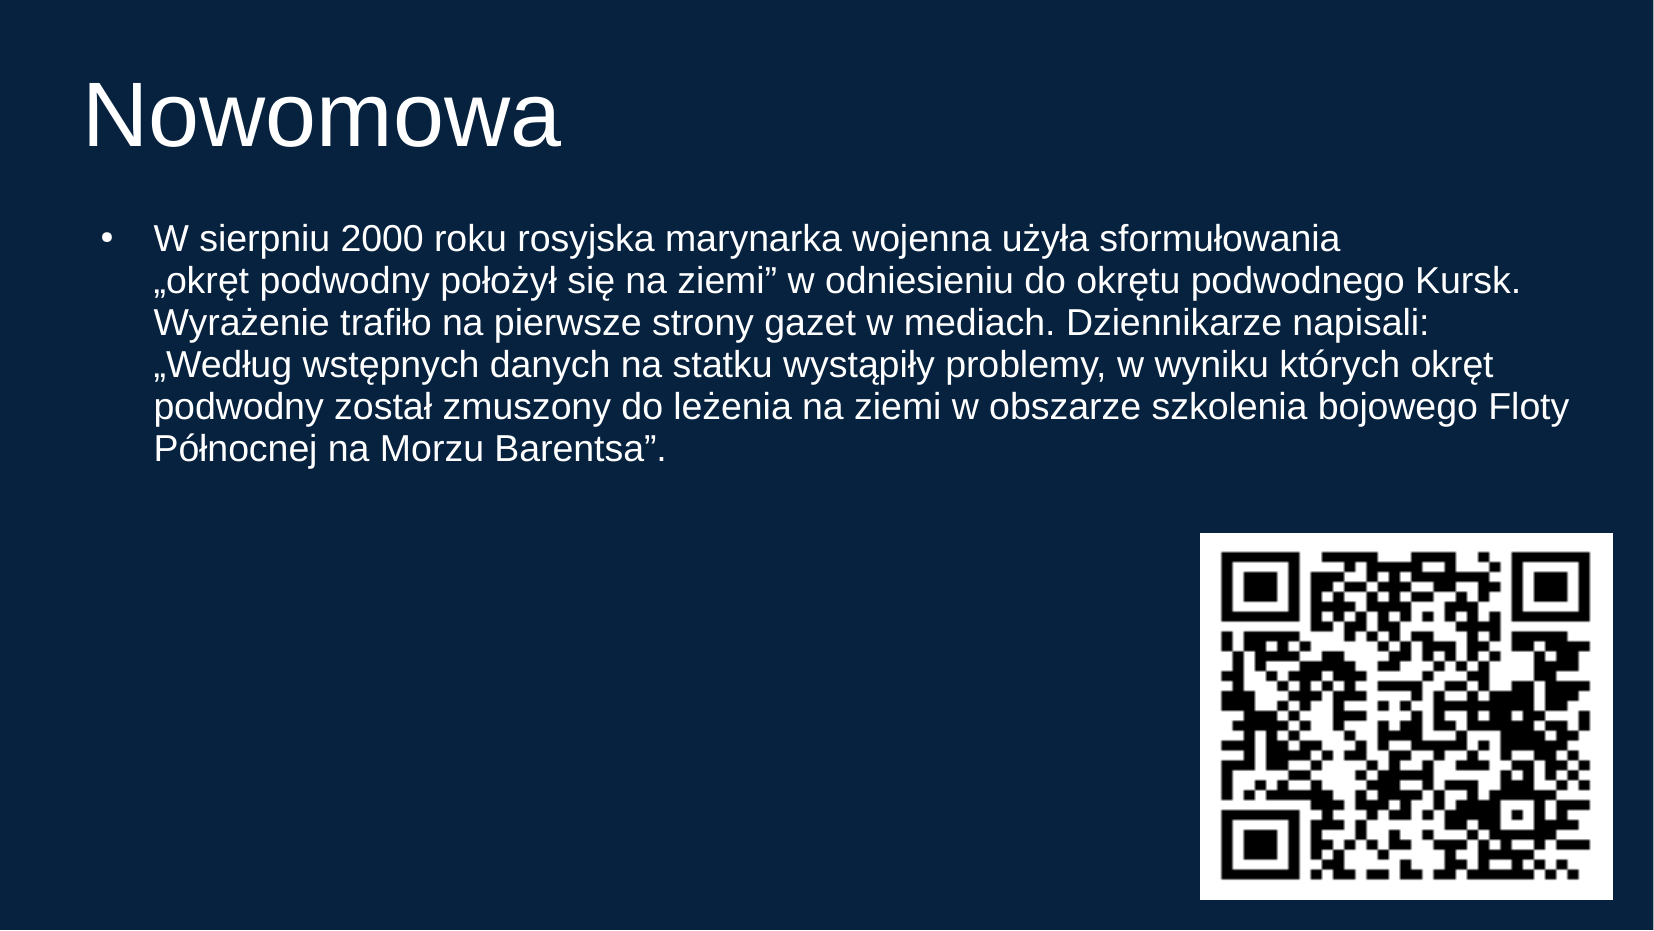

# Nowomowa
W sierpniu 2000 roku rosyjska marynarka wojenna użyła sformułowania
„okręt podwodny położył się na ziemi” w odniesieniu do okrętu podwodnego Kursk.
Wyrażenie trafiło na pierwsze strony gazet w mediach. Dziennikarze napisali:
„Według wstępnych danych na statku wystąpiły problemy, w wyniku których okręt podwodny został zmuszony do leżenia na ziemi w obszarze szkolenia bojowego Floty Północnej na Morzu Barentsa”.